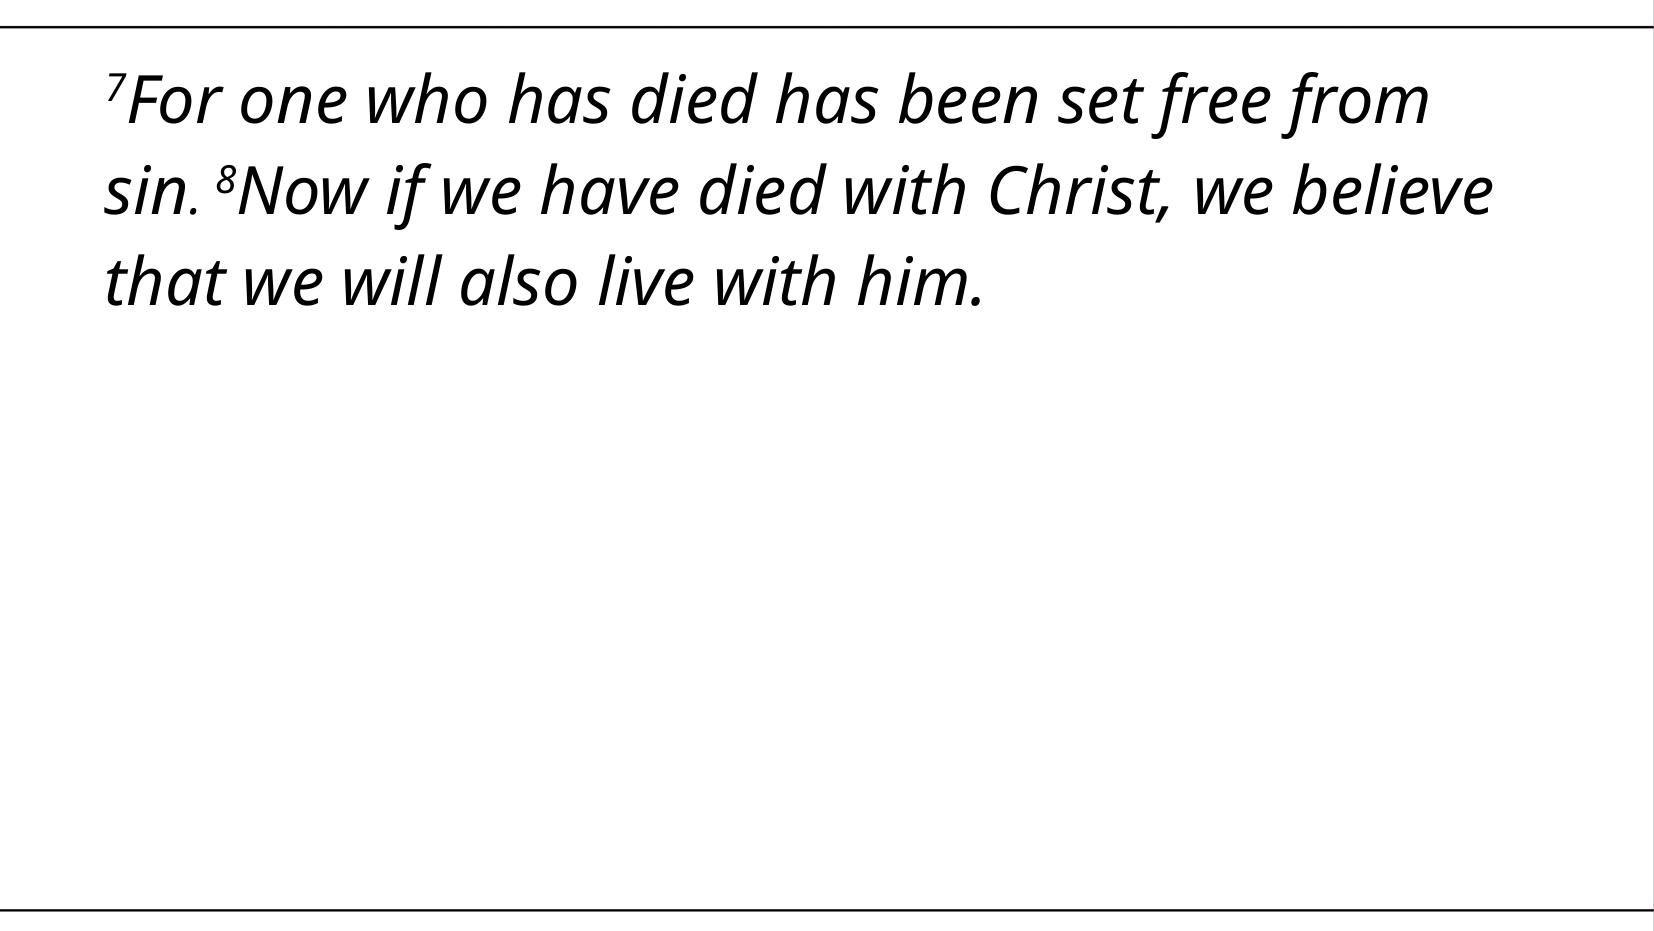

7For one who has died has been set free from sin. 8Now if we have died with Christ, we believe that we will also live with him.